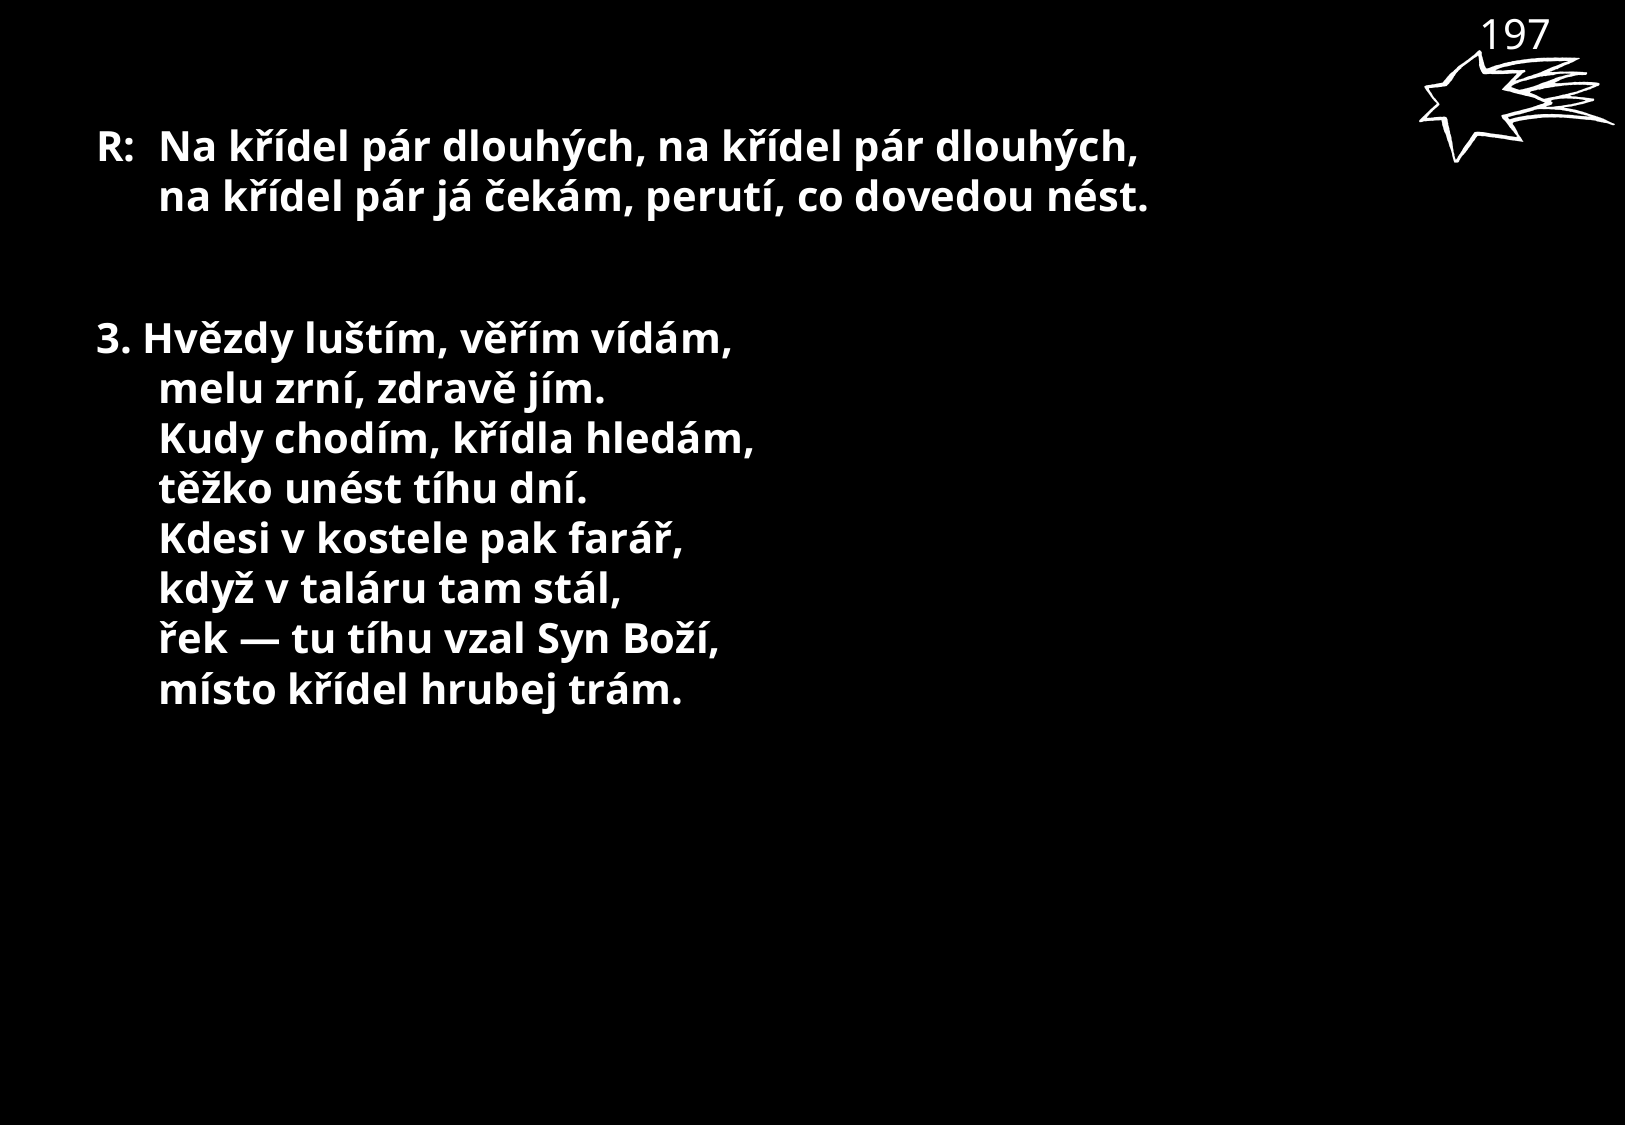

197
# R: 	Na křídel pár dlouhých, na křídel pár dlouhých, na křídel pár já čekám, perutí, co dovedou nést.
3. Hvězdy luštím, věřím vídám,
melu zrní, zdravě jím.
Kudy chodím, křídla hledám,
těžko unést tíhu dní.
Kdesi v kostele pak farář,
když v taláru tam stál,
řek — tu tíhu vzal Syn Boží,
místo křídel hrubej trám.